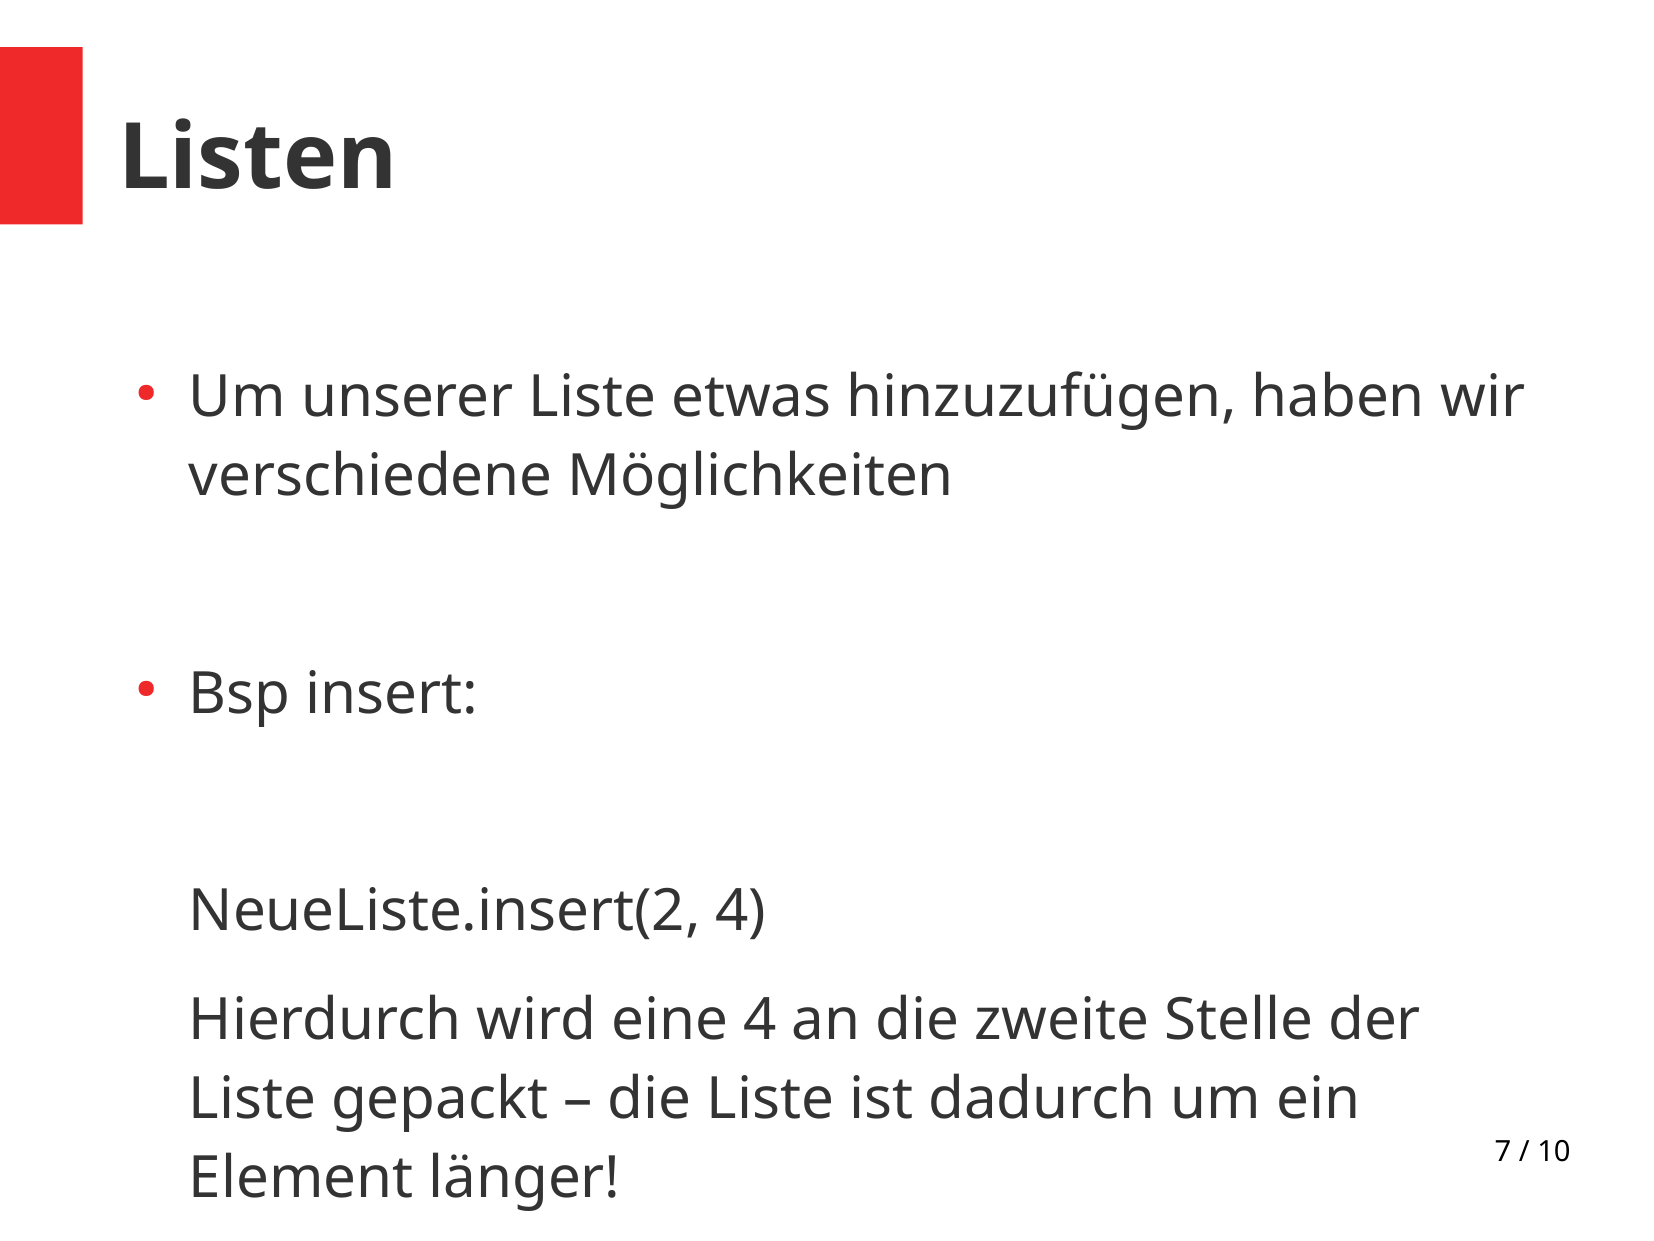

# Listen
Um unserer Liste etwas hinzuzufügen, haben wir verschiedene Möglichkeiten
Bsp insert:
NeueListe.insert(2, 4)
Hierdurch wird eine 4 an die zweite Stelle der Liste gepackt – die Liste ist dadurch um ein Element länger!
7